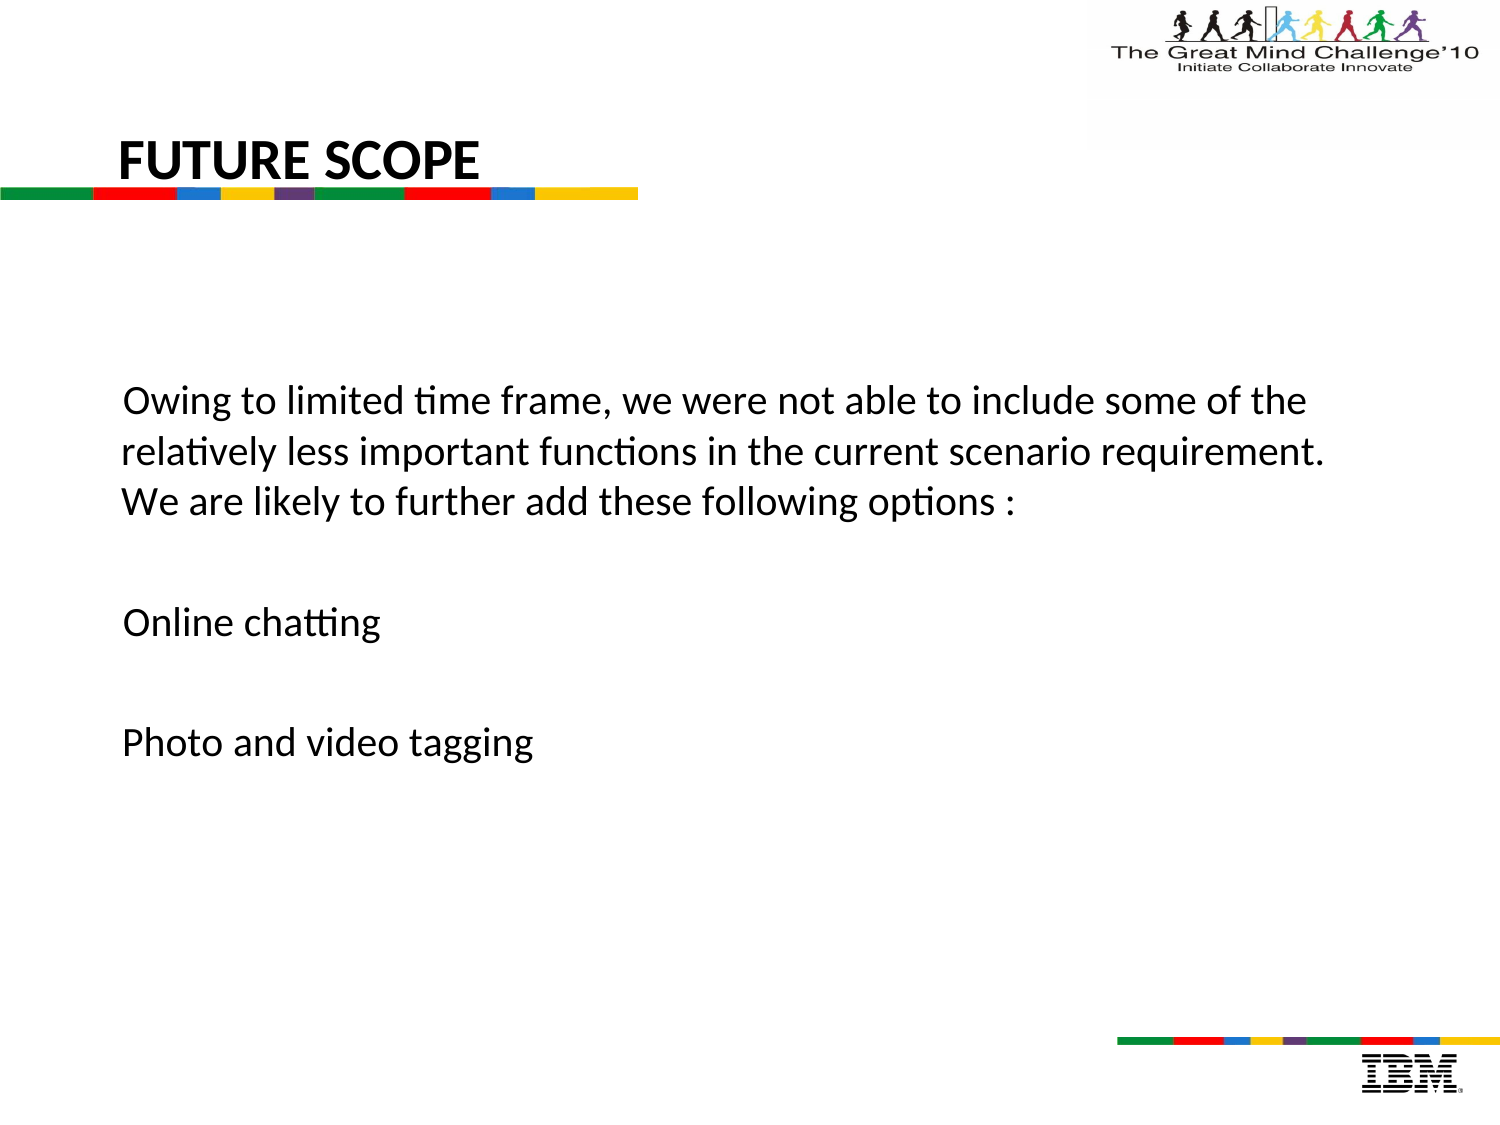

FUTURE SCOPE
 Owing to limited time frame, we were not able to include some of the relatively less important functions in the current scenario requirement. We are likely to further add these following options :
 Online chatting
 Photo and video tagging